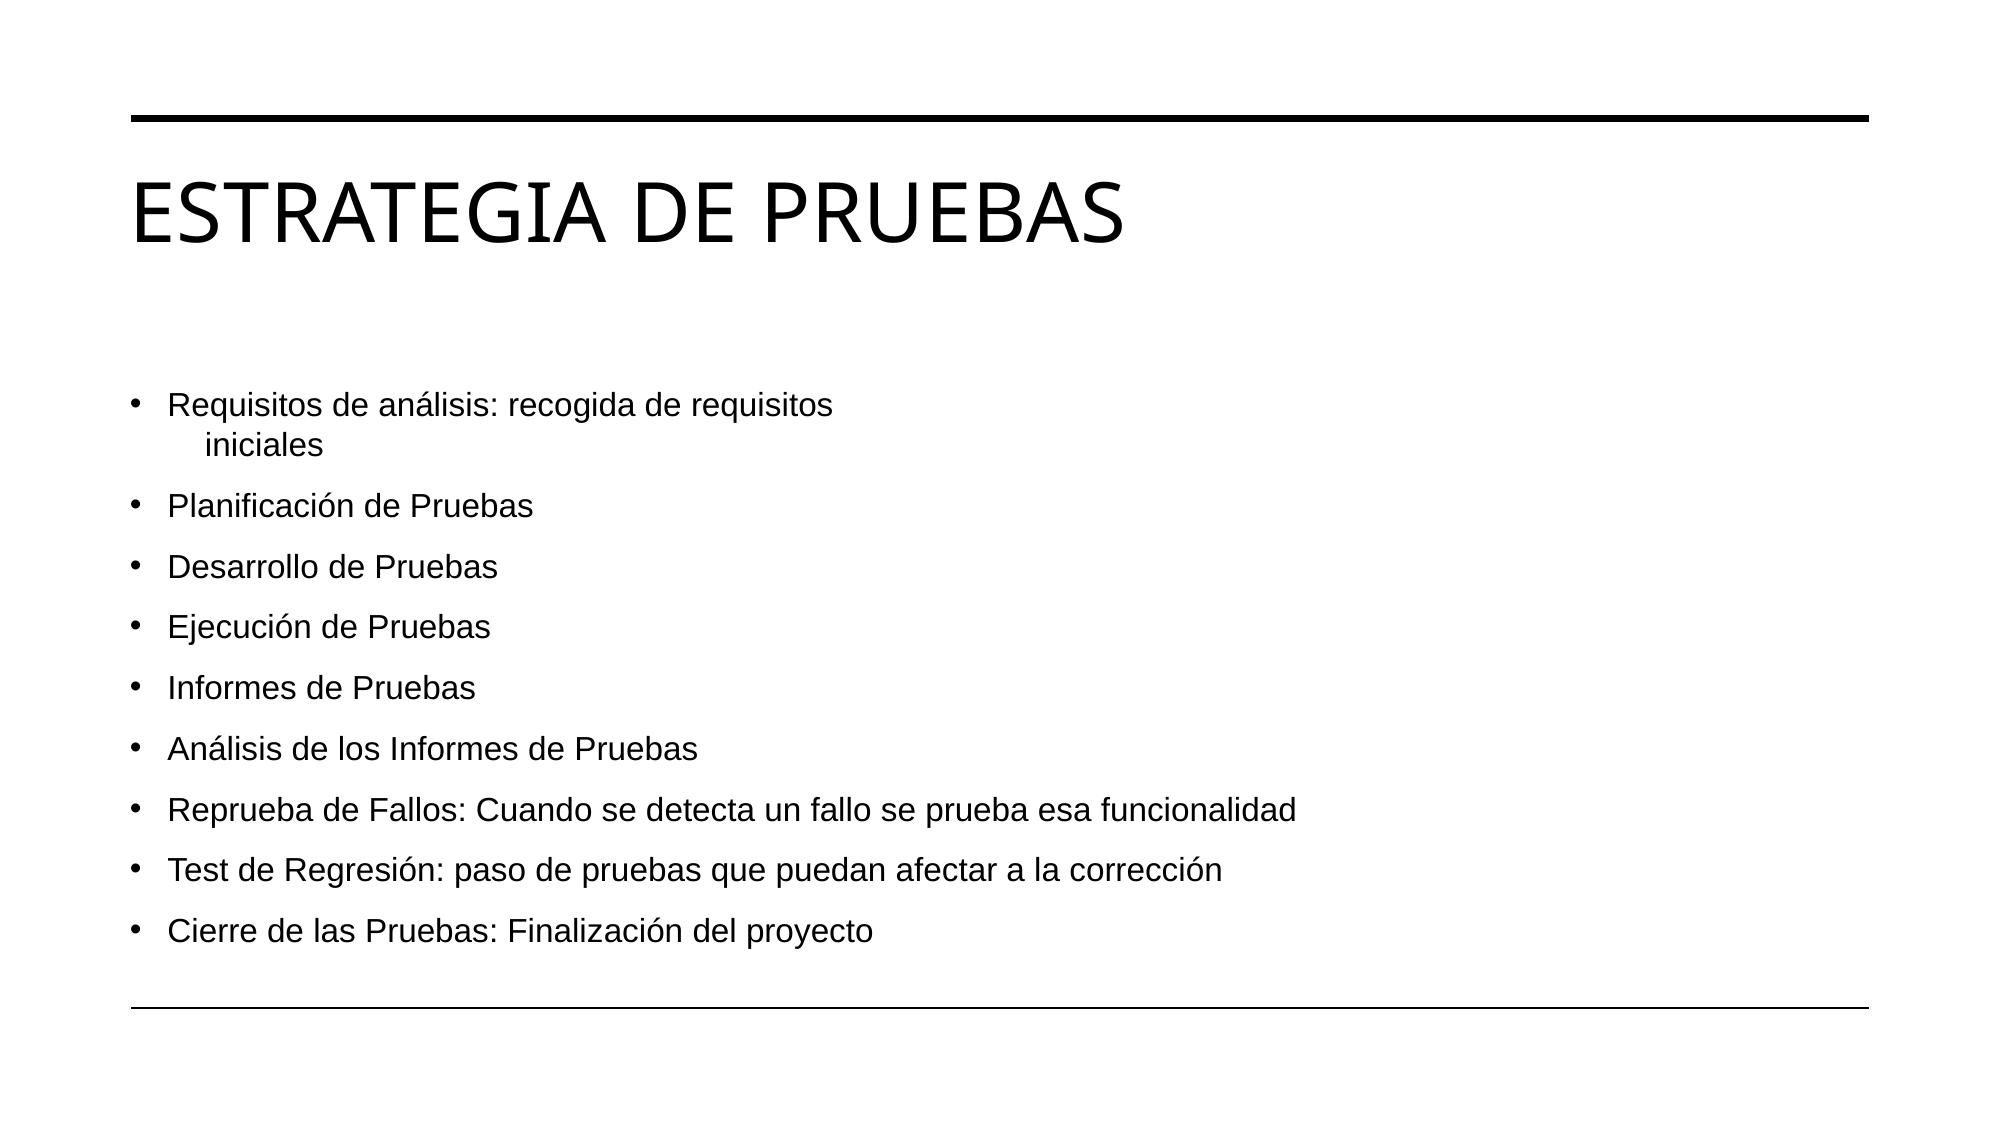

# Estrategia de Pruebas
Requisitos de análisis: recogida de requisitos
iniciales
Planificación de Pruebas
Desarrollo de Pruebas
Ejecución de Pruebas
Informes de Pruebas
Análisis de los Informes de Pruebas
Reprueba de Fallos: Cuando se detecta un fallo se prueba esa funcionalidad
Test de Regresión: paso de pruebas que puedan afectar a la corrección
Cierre de las Pruebas: Finalización del proyecto